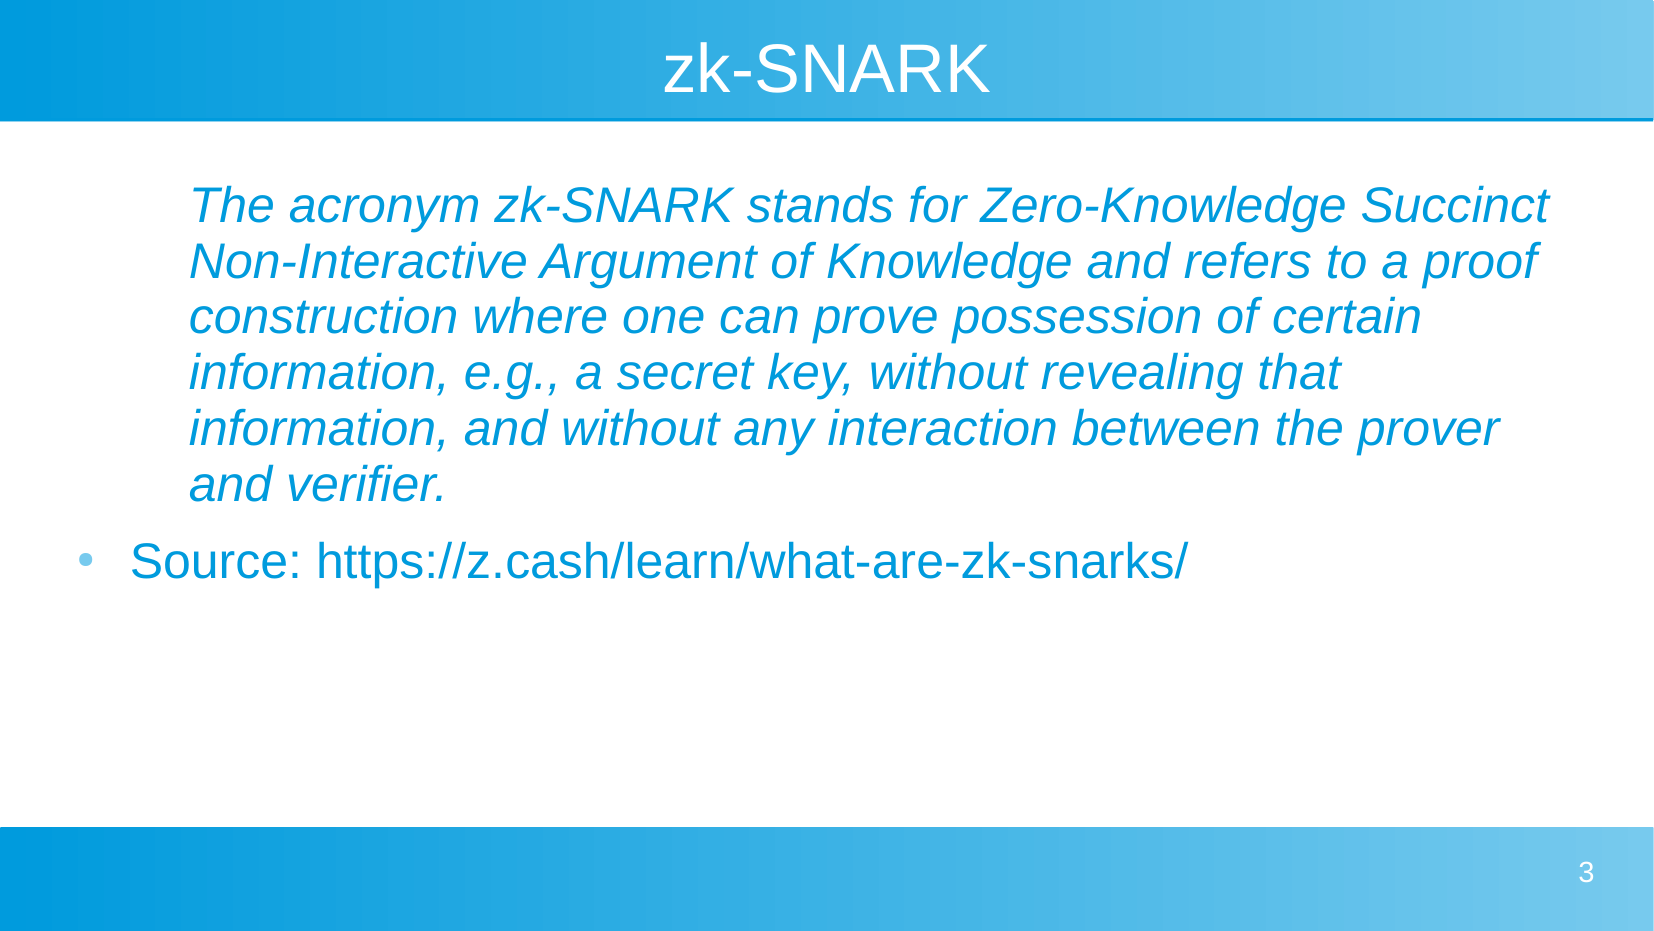

# zk-SNARK
The acronym zk-SNARK stands for Zero-Knowledge Succinct Non-Interactive Argument of Knowledge and refers to a proof construction where one can prove possession of certain information, e.g., a secret key, without revealing that information, and without any interaction between the prover and verifier.
Source: https://z.cash/learn/what-are-zk-snarks/
3